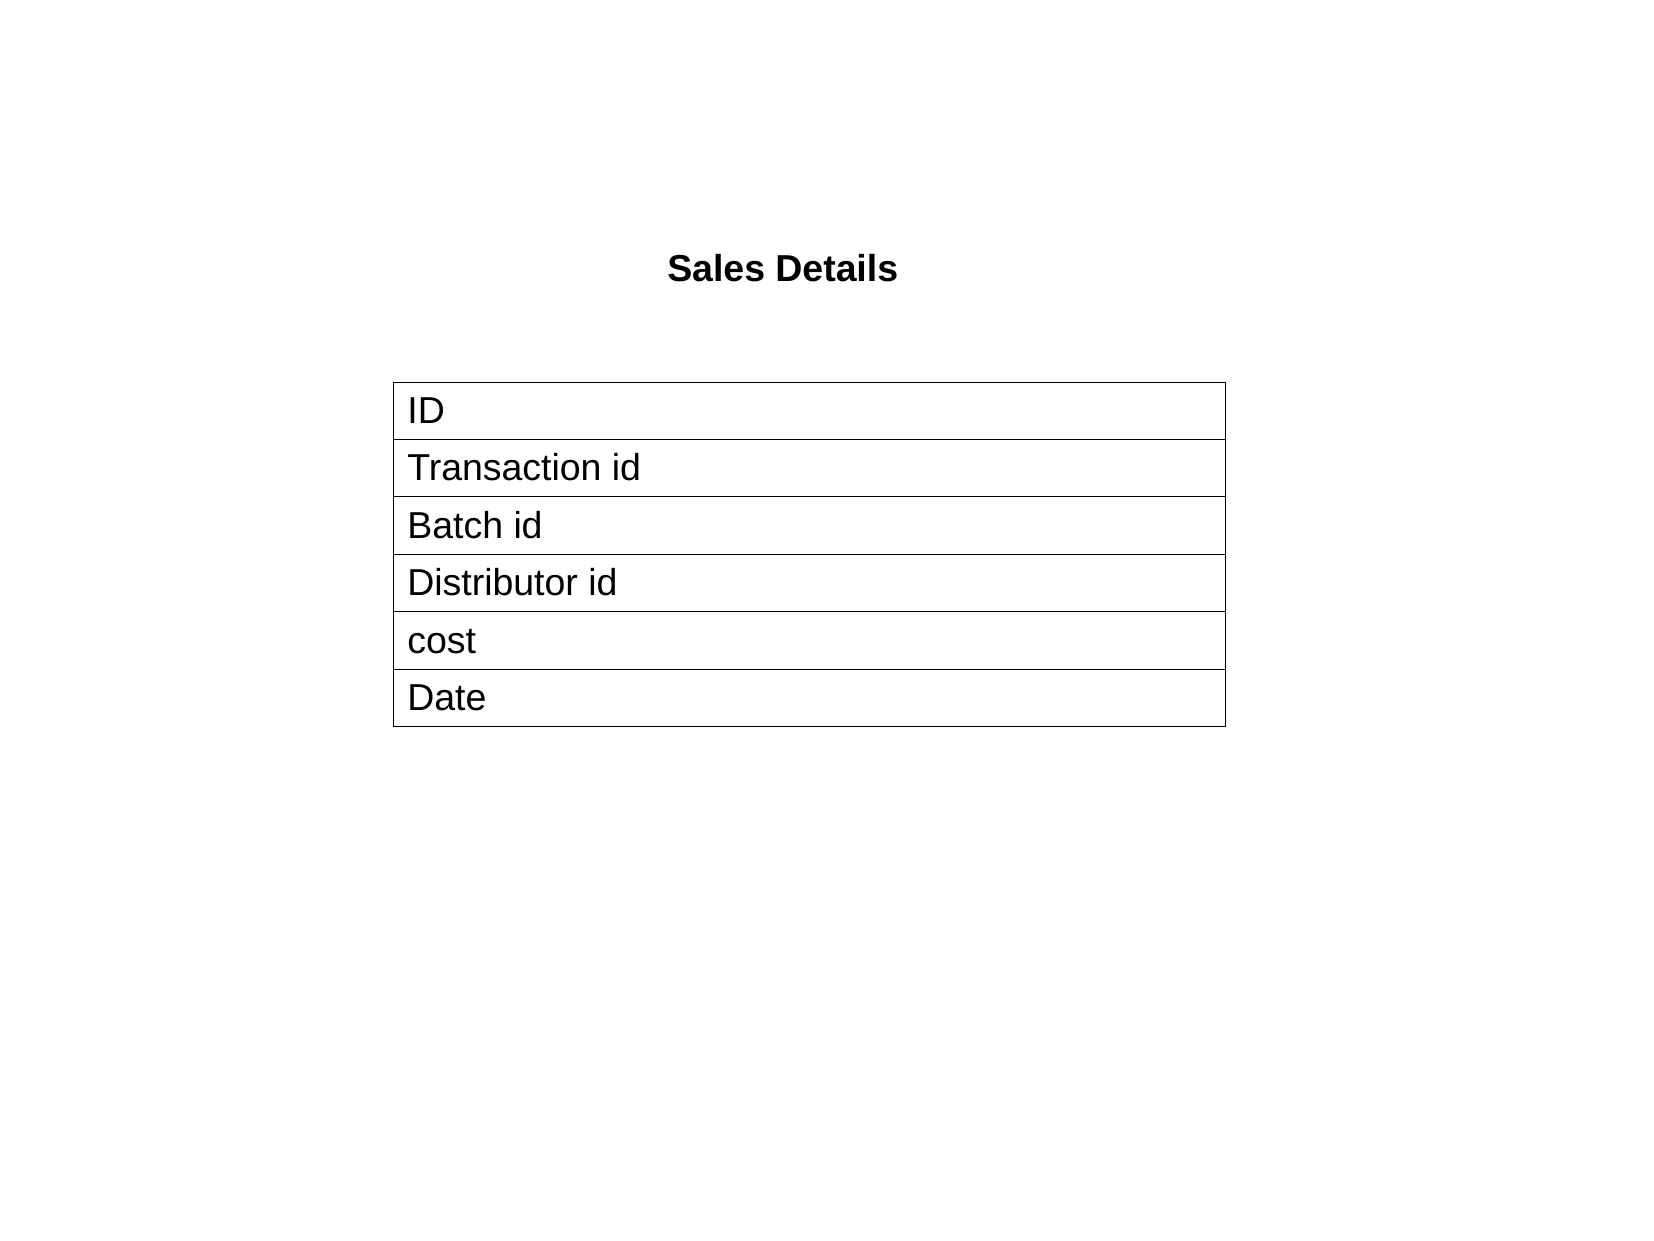

Sales Details
| ID |
| --- |
| Transaction id |
| Batch id |
| Distributor id |
| cost |
| Date |